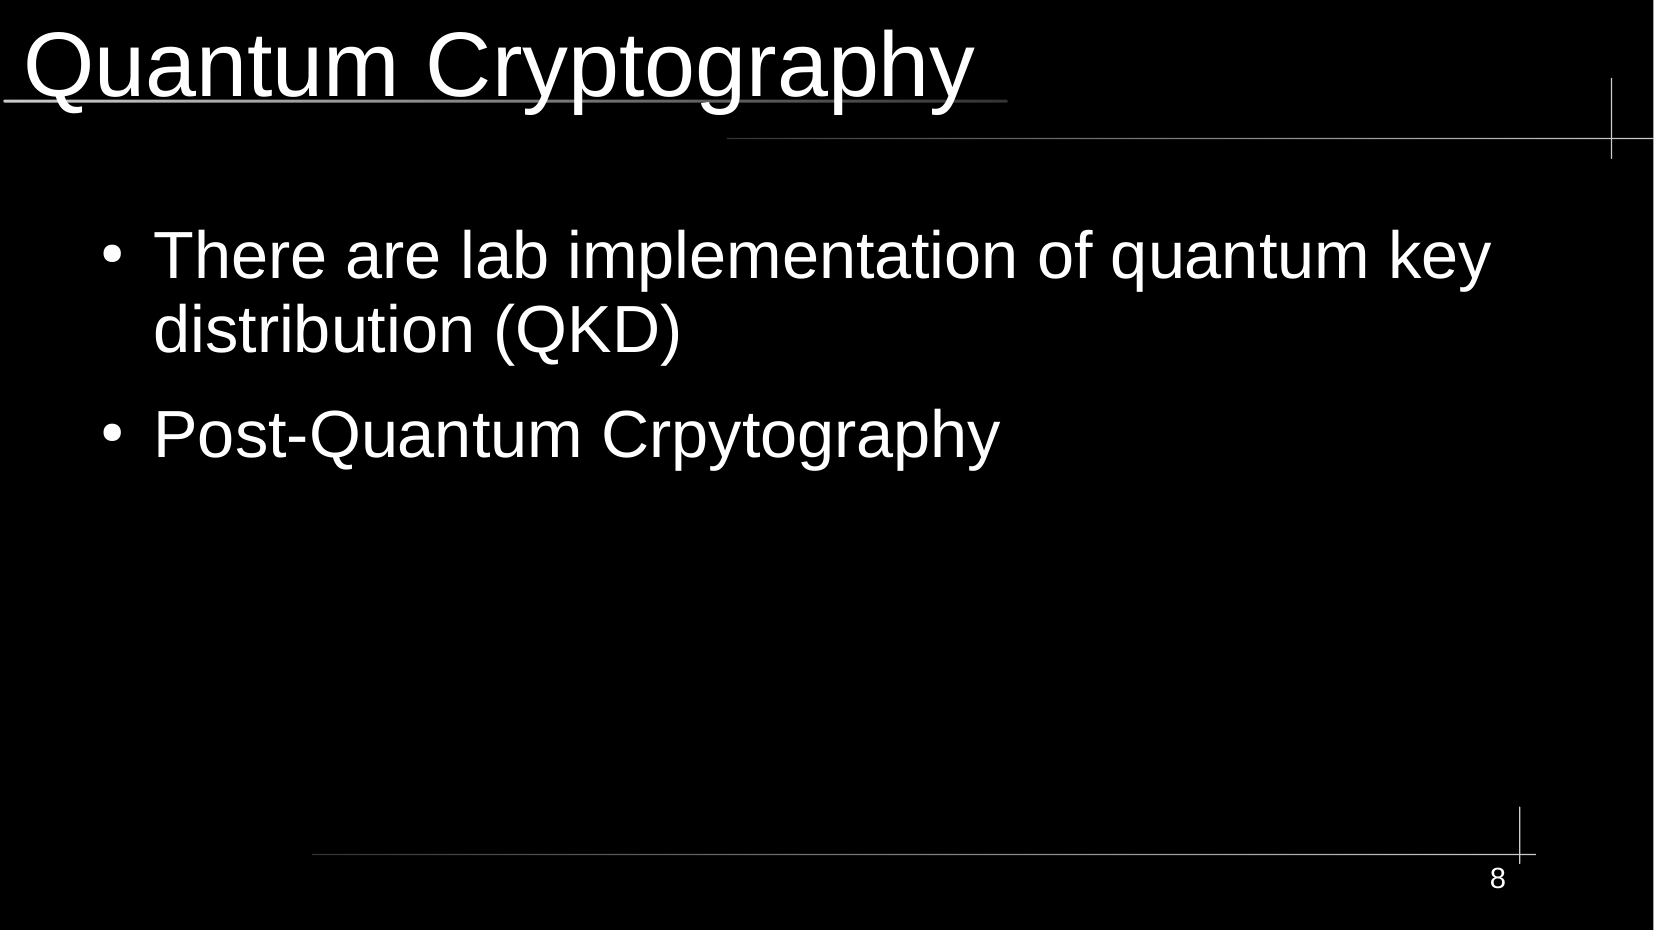

# Quantum Cryptography
There are lab implementation of quantum key distribution (QKD)
Post-Quantum Crpytography
8